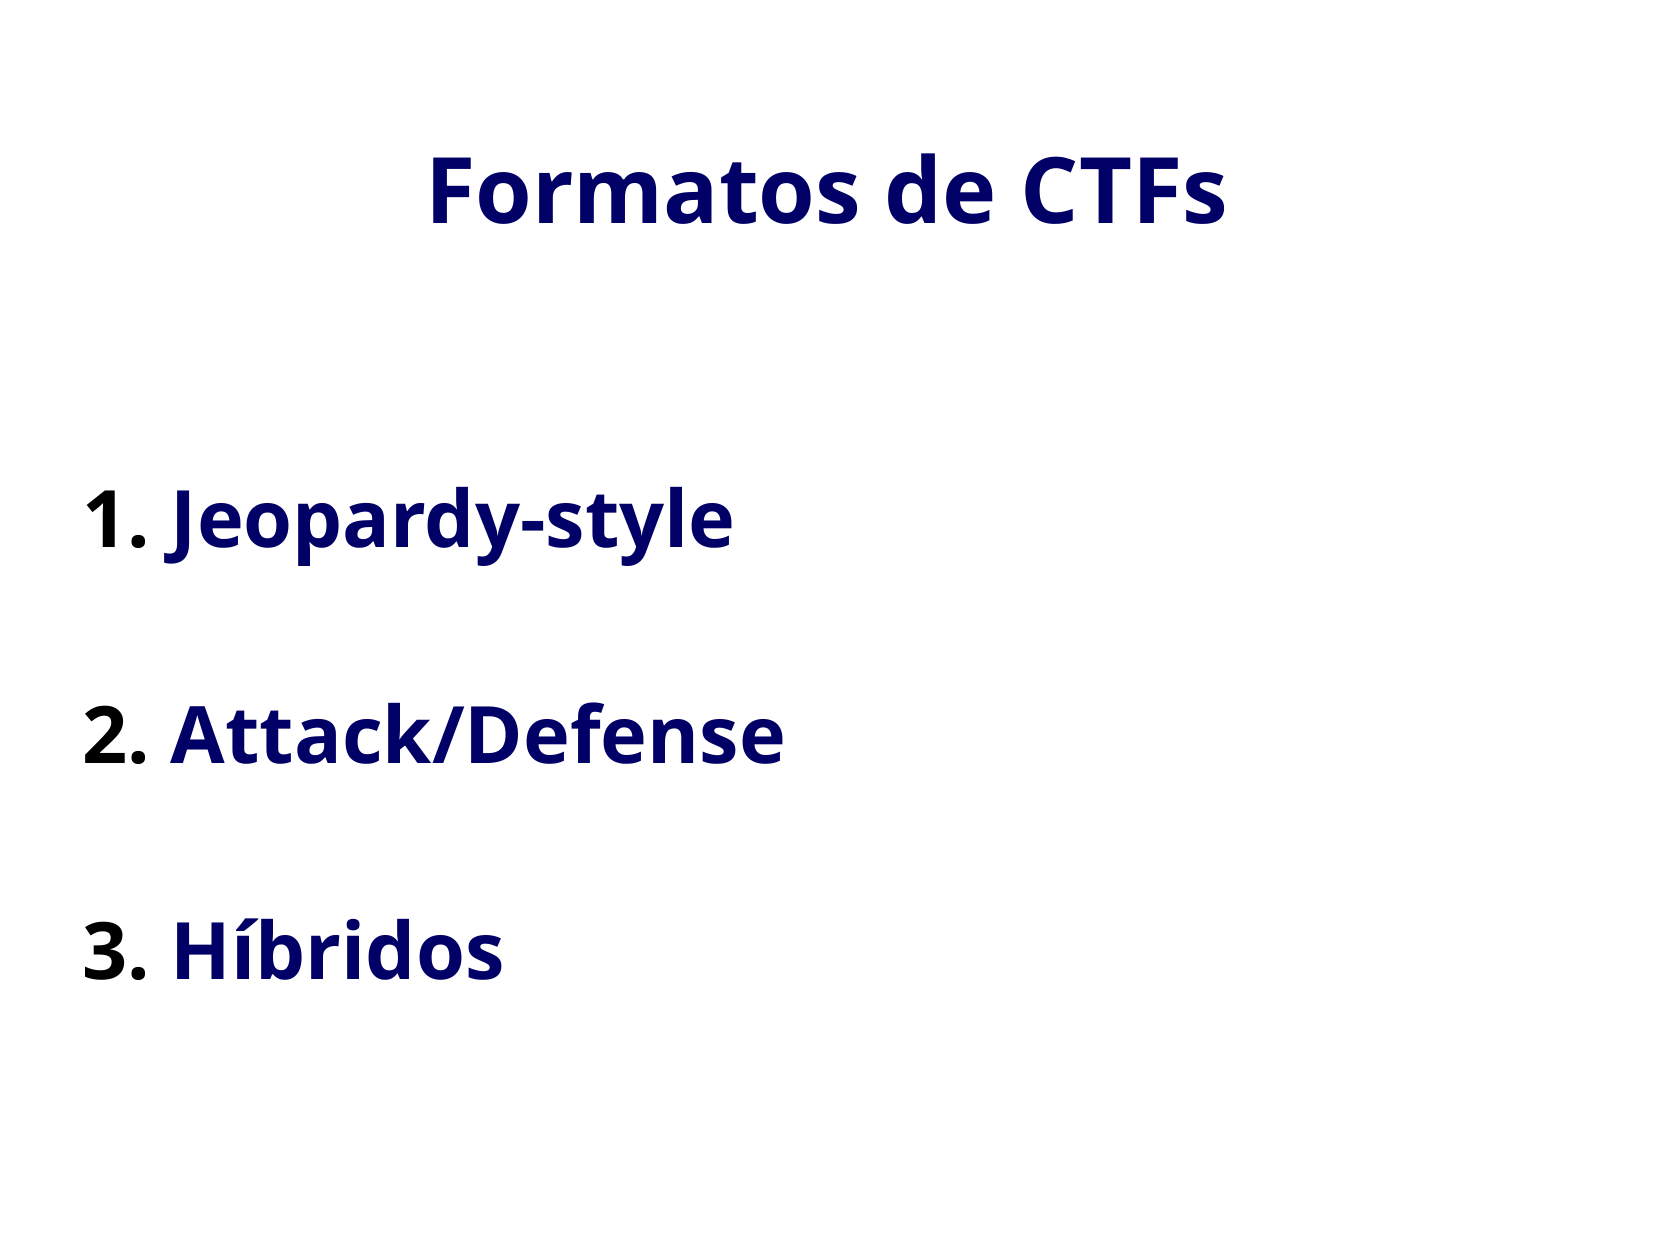

# Formatos de CTFs
1. Jeopardy-style
2. Attack/Defense
3. Híbridos